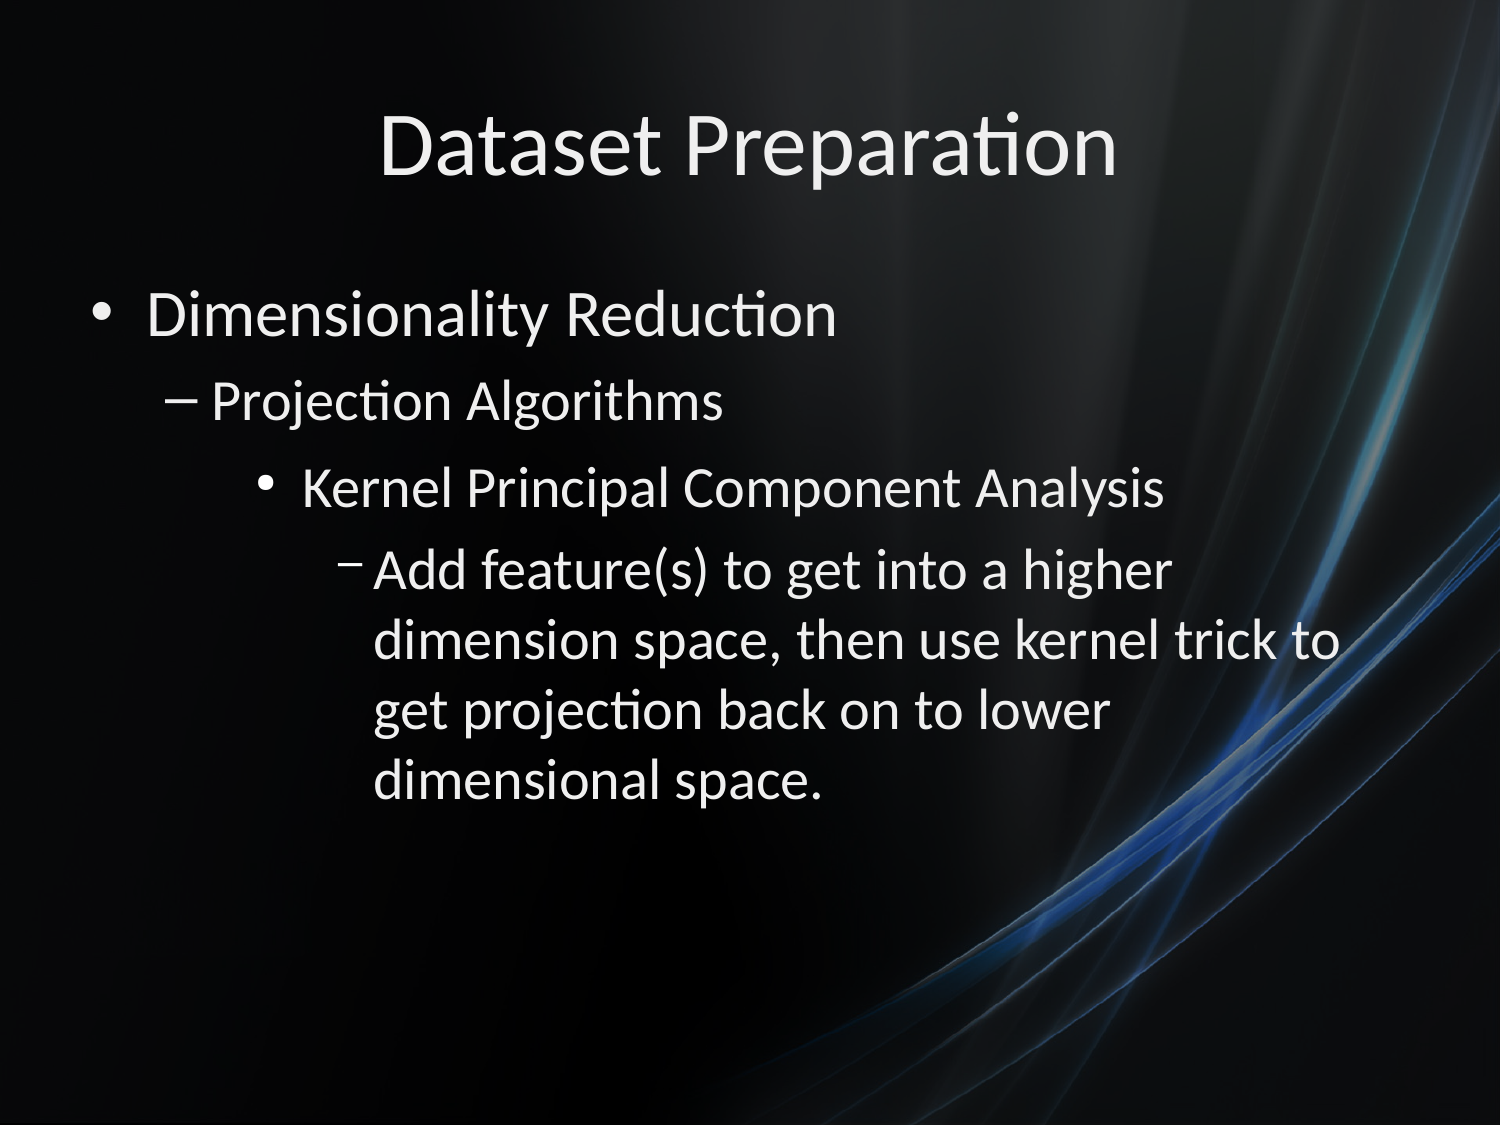

# Dataset Preparation
Dimensionality Reduction
Projection Algorithms
Kernel Principal Component Analysis
Add feature(s) to get into a higher dimension space, then use kernel trick to get projection back on to lower dimensional space.